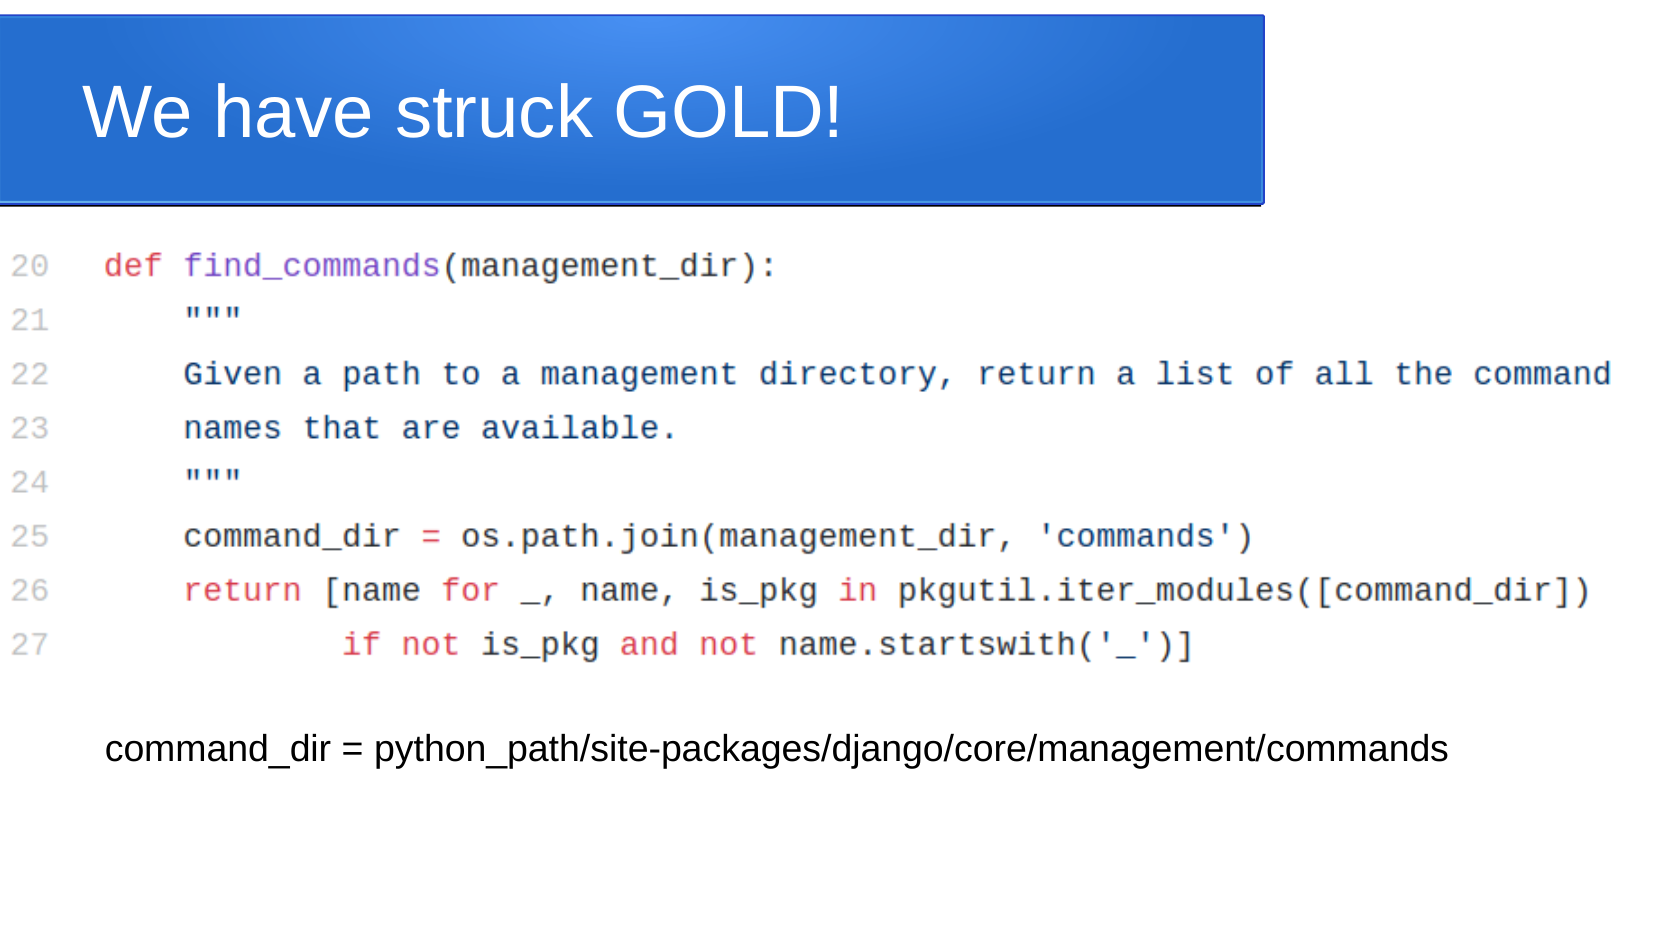

# We have struck GOLD!
command_dir = python_path/site-packages/django/core/management/commands